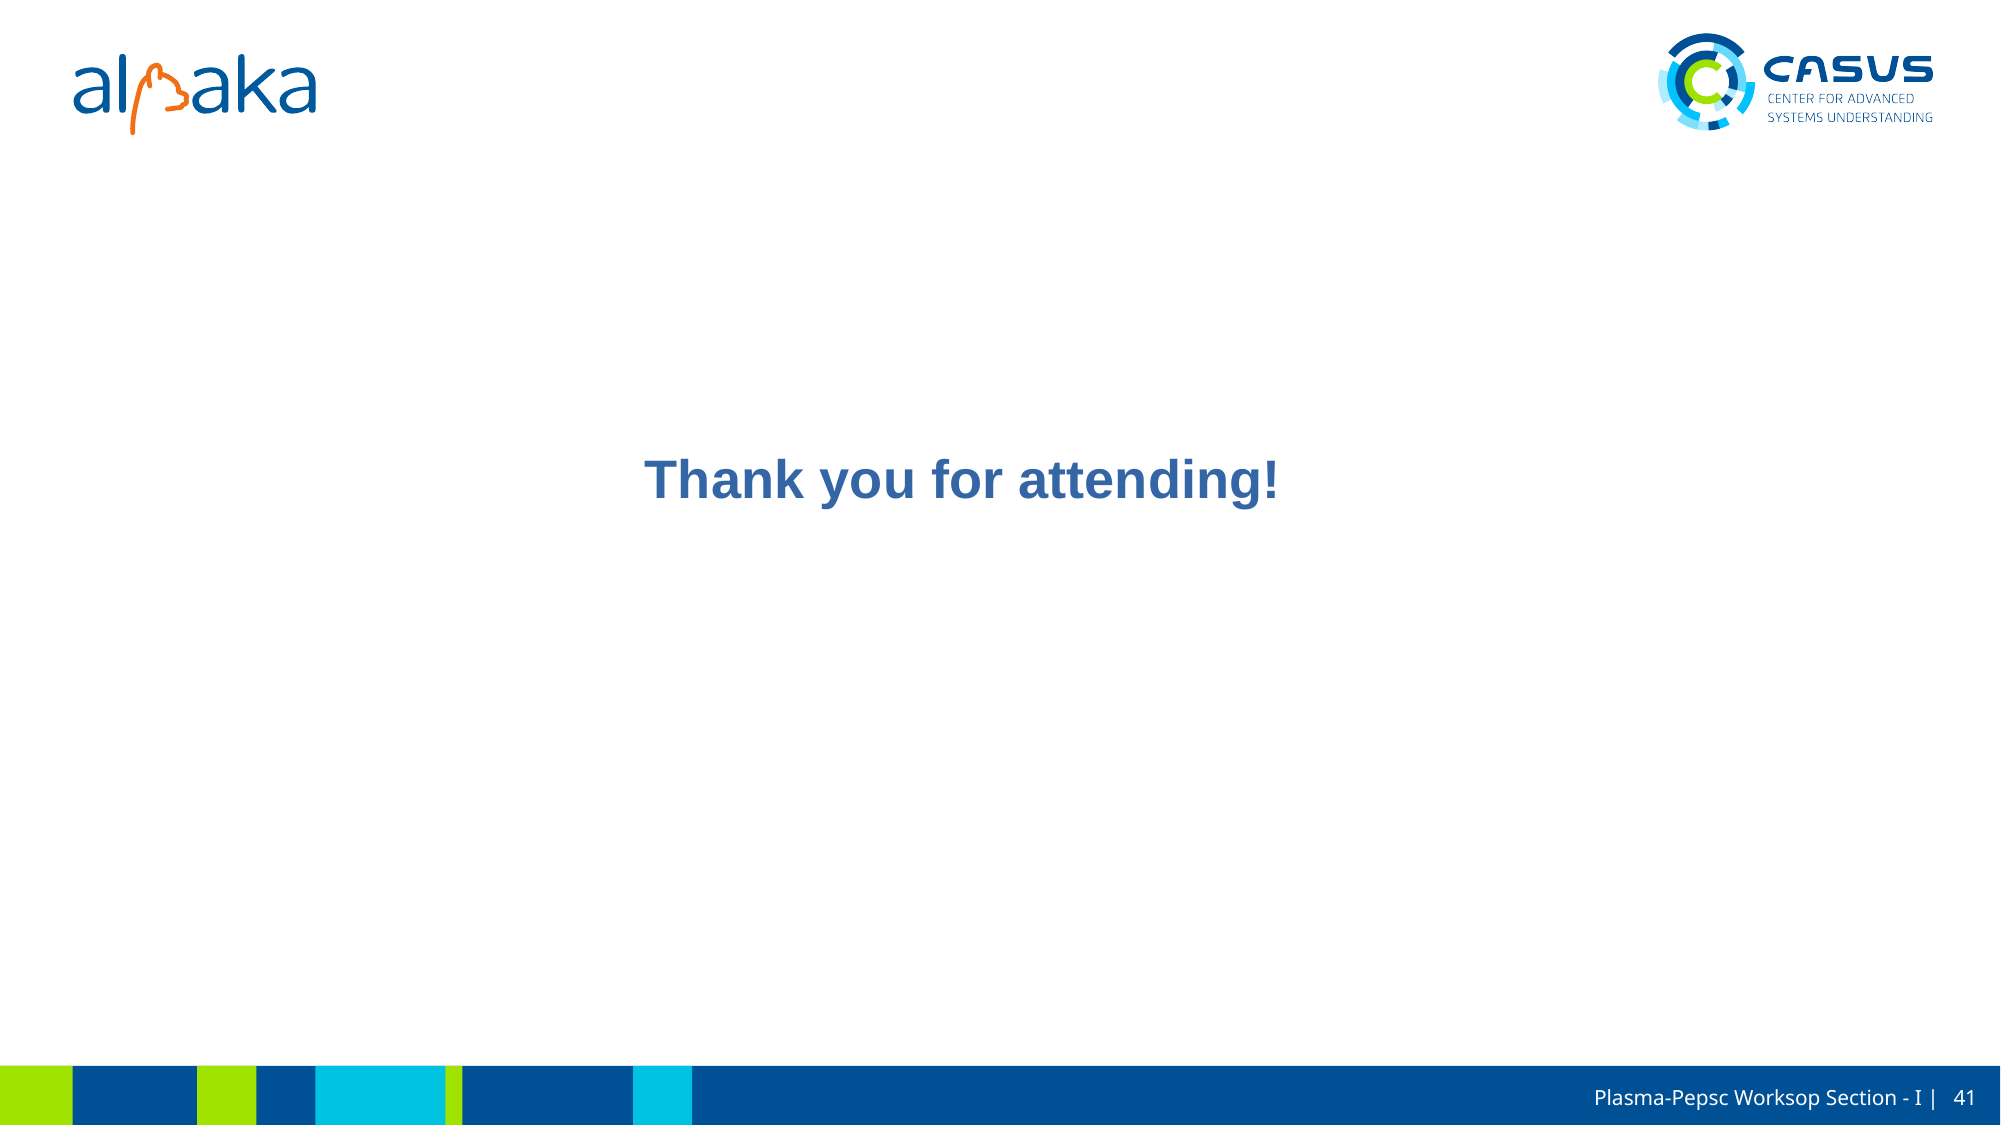

#
Thank you for attending!
Plasma-Pepsc Worksop Section - I
41